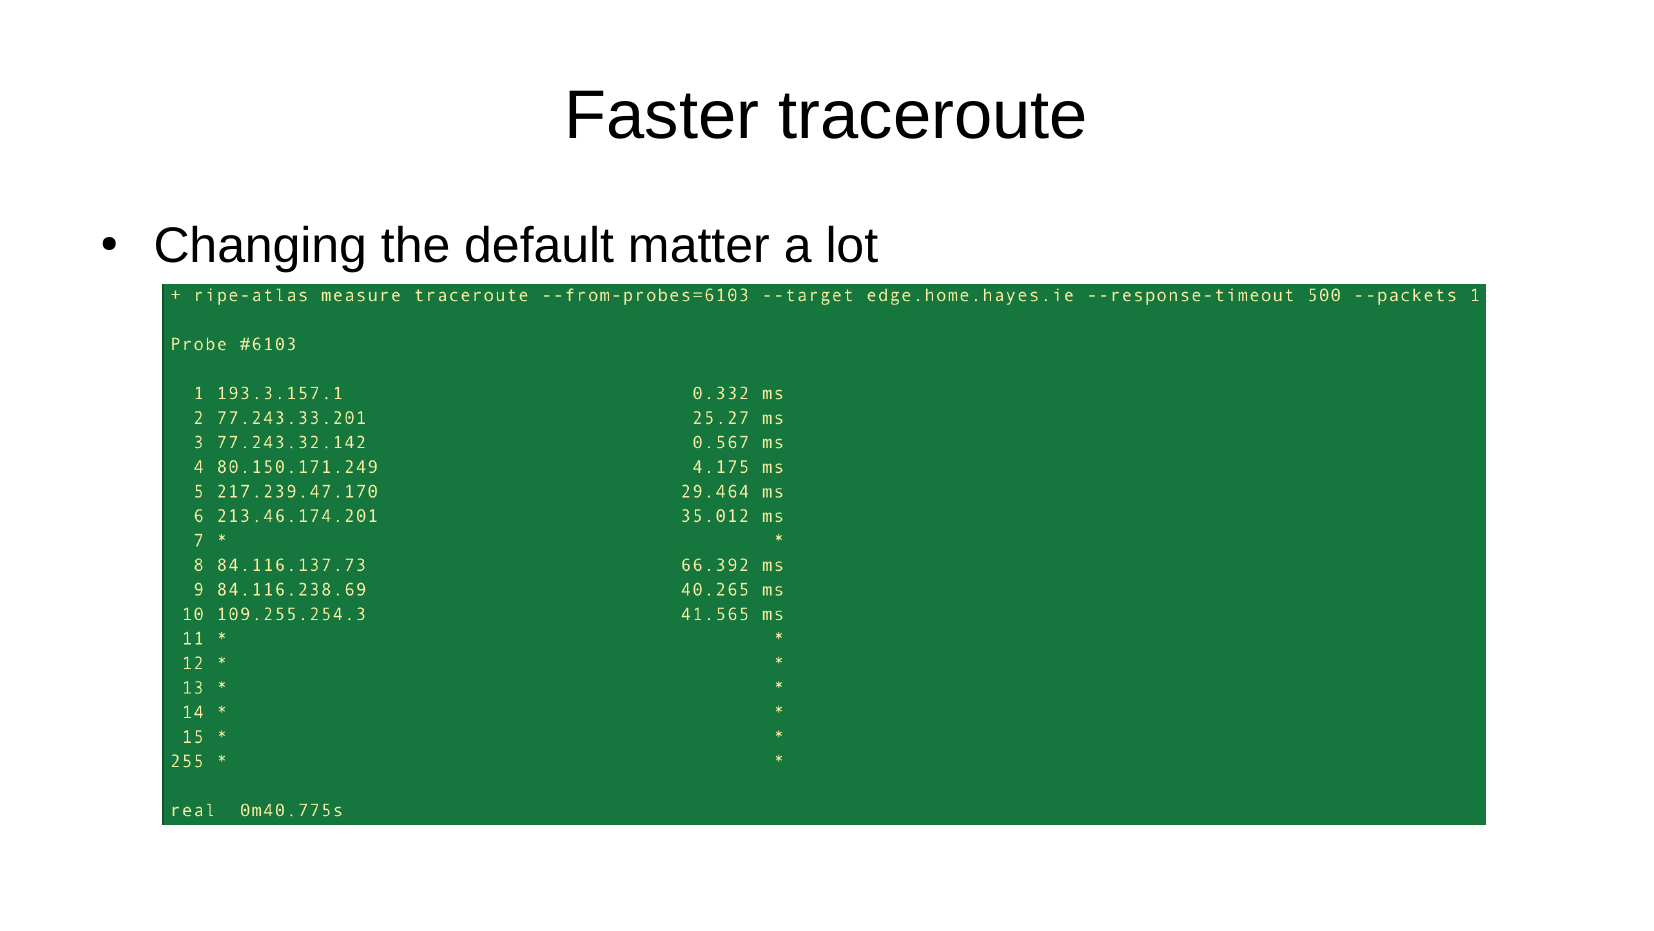

# Faster traceroute
Changing the default matter a lot